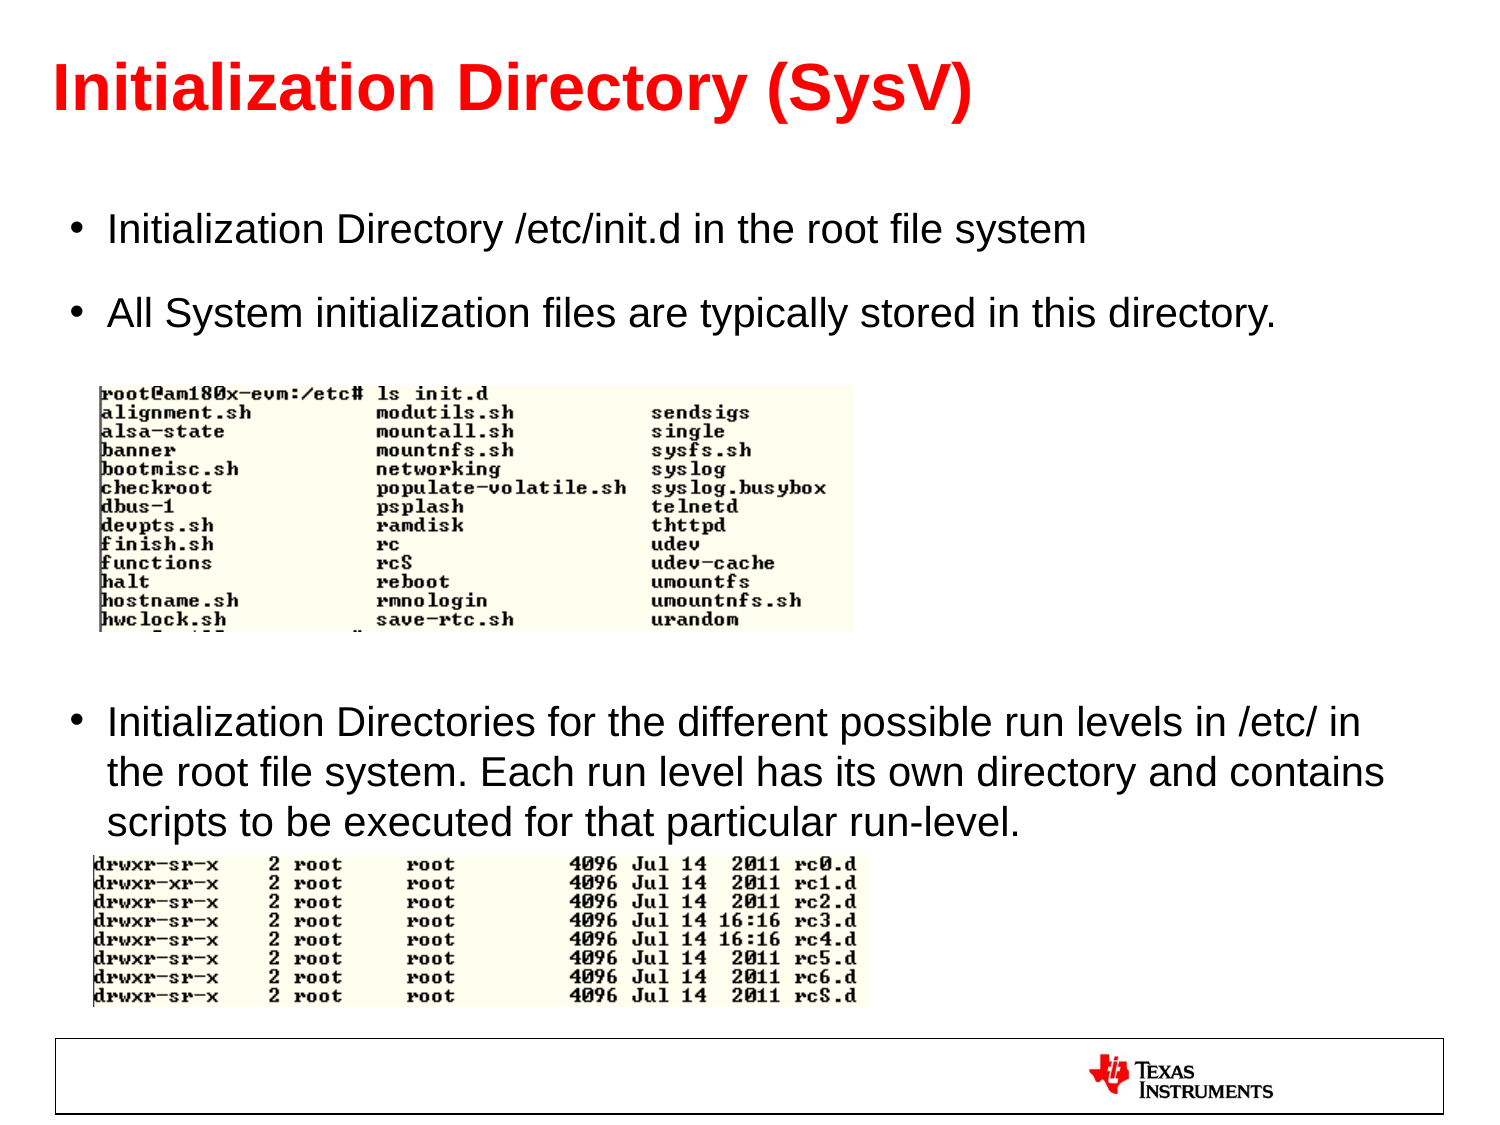

# Initialization Directory (SysV)
Initialization Directory /etc/init.d in the root file system
All System initialization files are typically stored in this directory.
Initialization Directories for the different possible run levels in /etc/ in the root file system. Each run level has its own directory and contains scripts to be executed for that particular run-level.